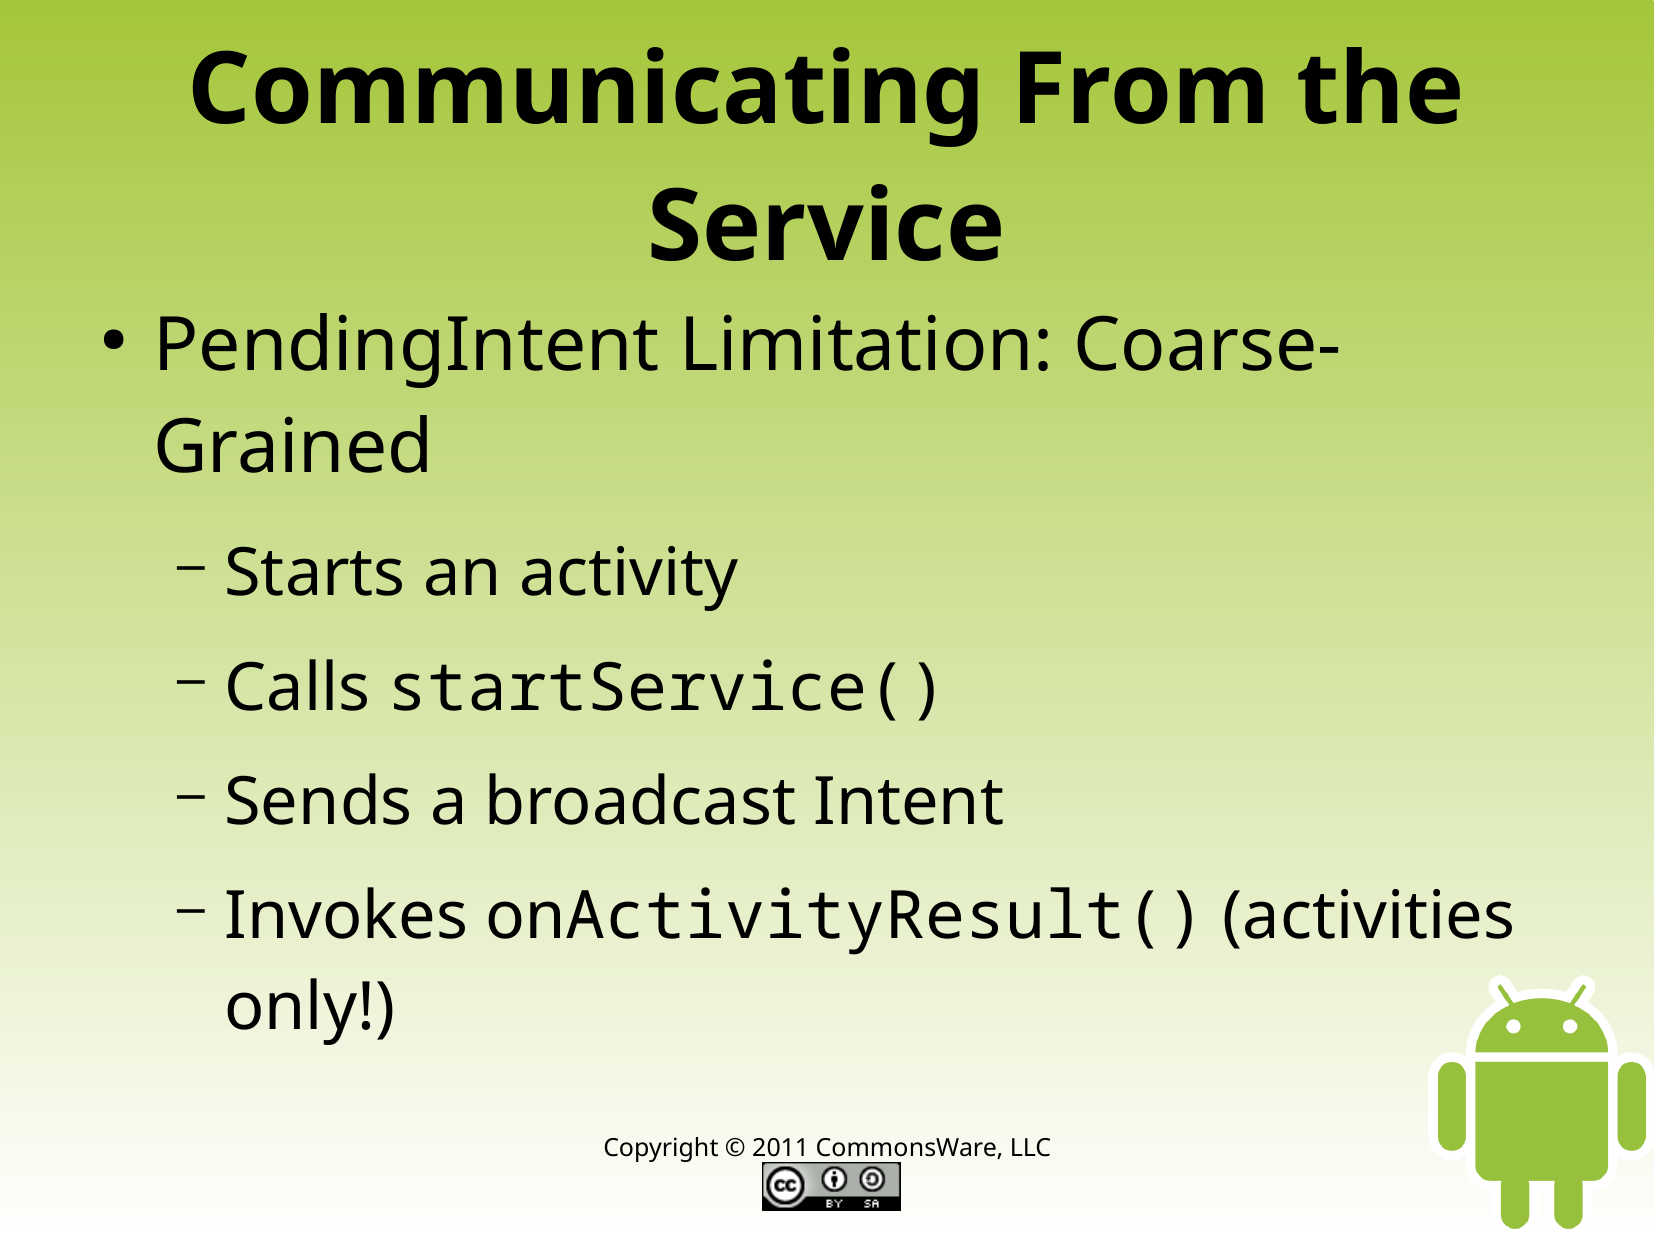

# Communicating From the Service
PendingIntent Limitation: Coarse-Grained
Starts an activity
Calls startService()
Sends a broadcast Intent
Invokes onActivityResult() (activities only!)